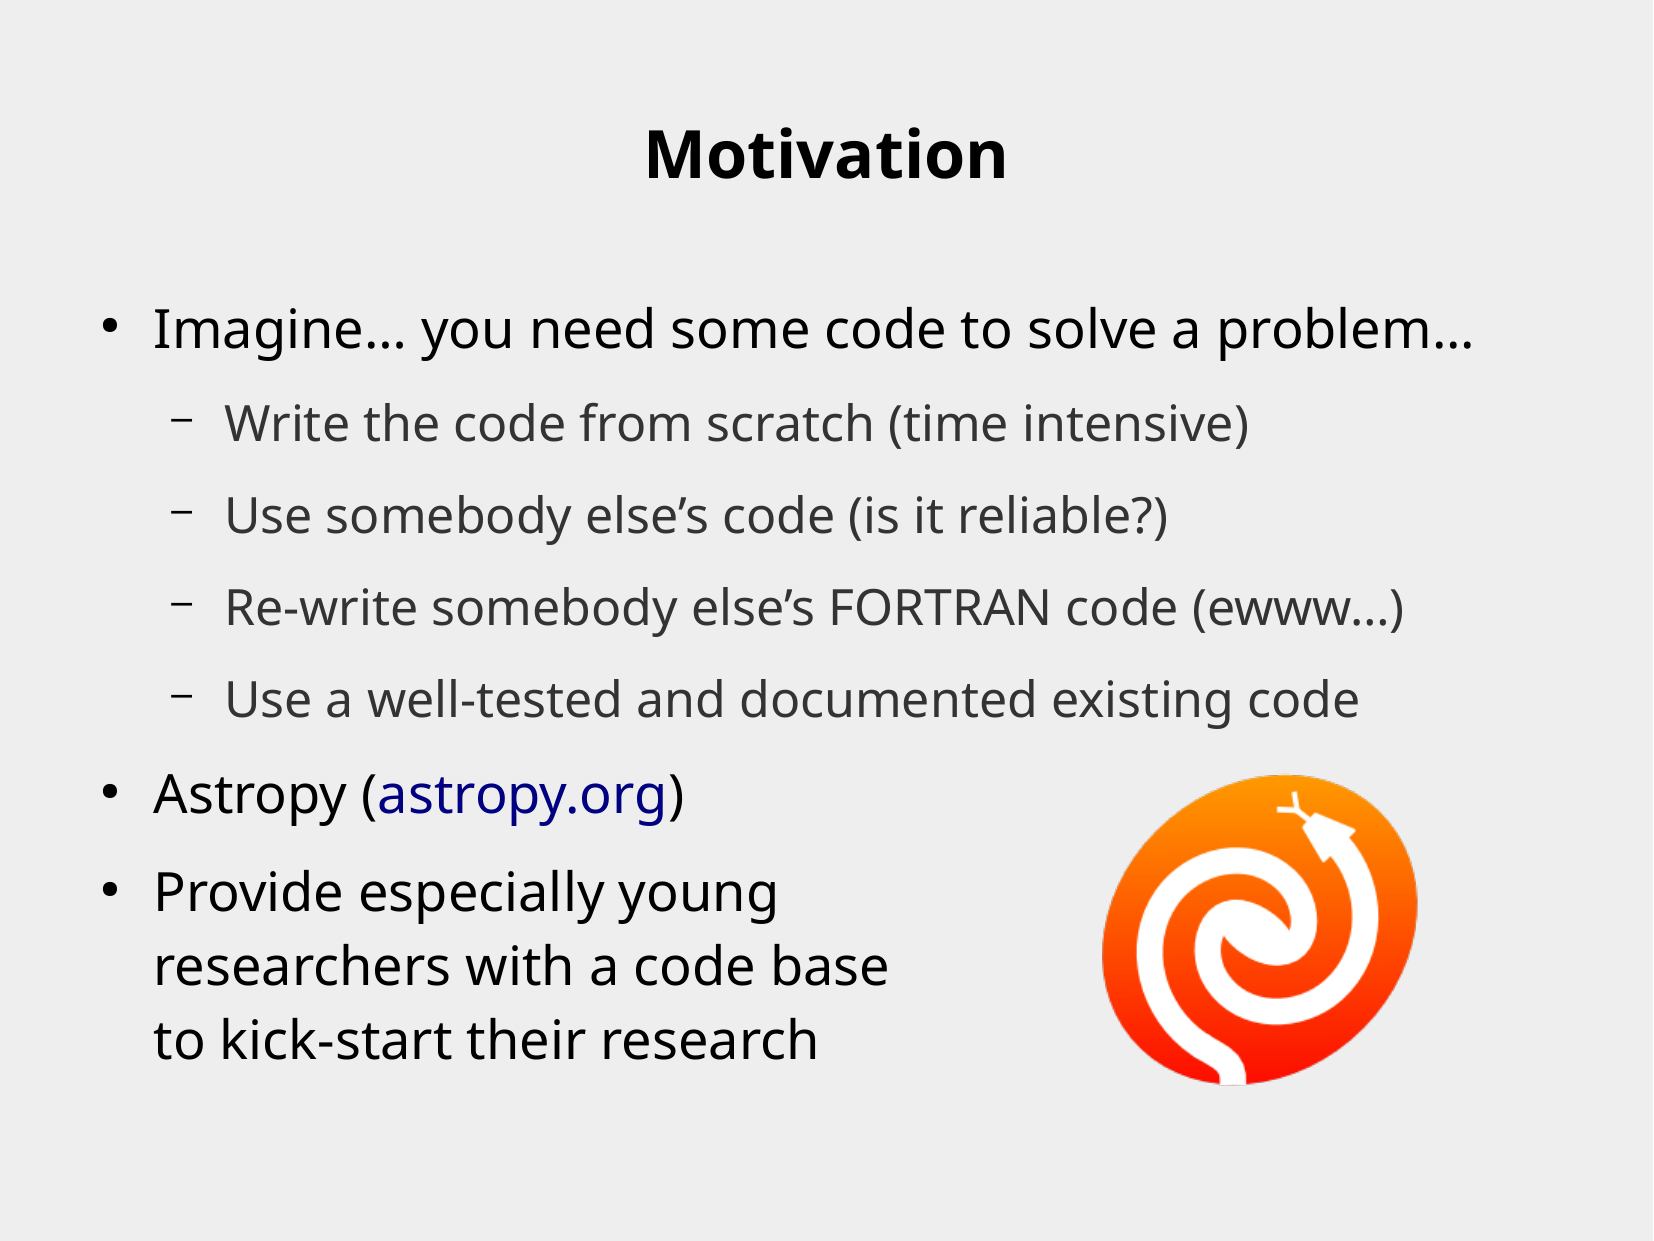

# Motivation
Imagine… you need some code to solve a problem...
Write the code from scratch (time intensive)
Use somebody else’s code (is it reliable?)
Re-write somebody else’s FORTRAN code (ewww…)
Use a well-tested and documented existing code
Astropy (astropy.org)
Provide especially young
researchers with a code base
to kick-start their research